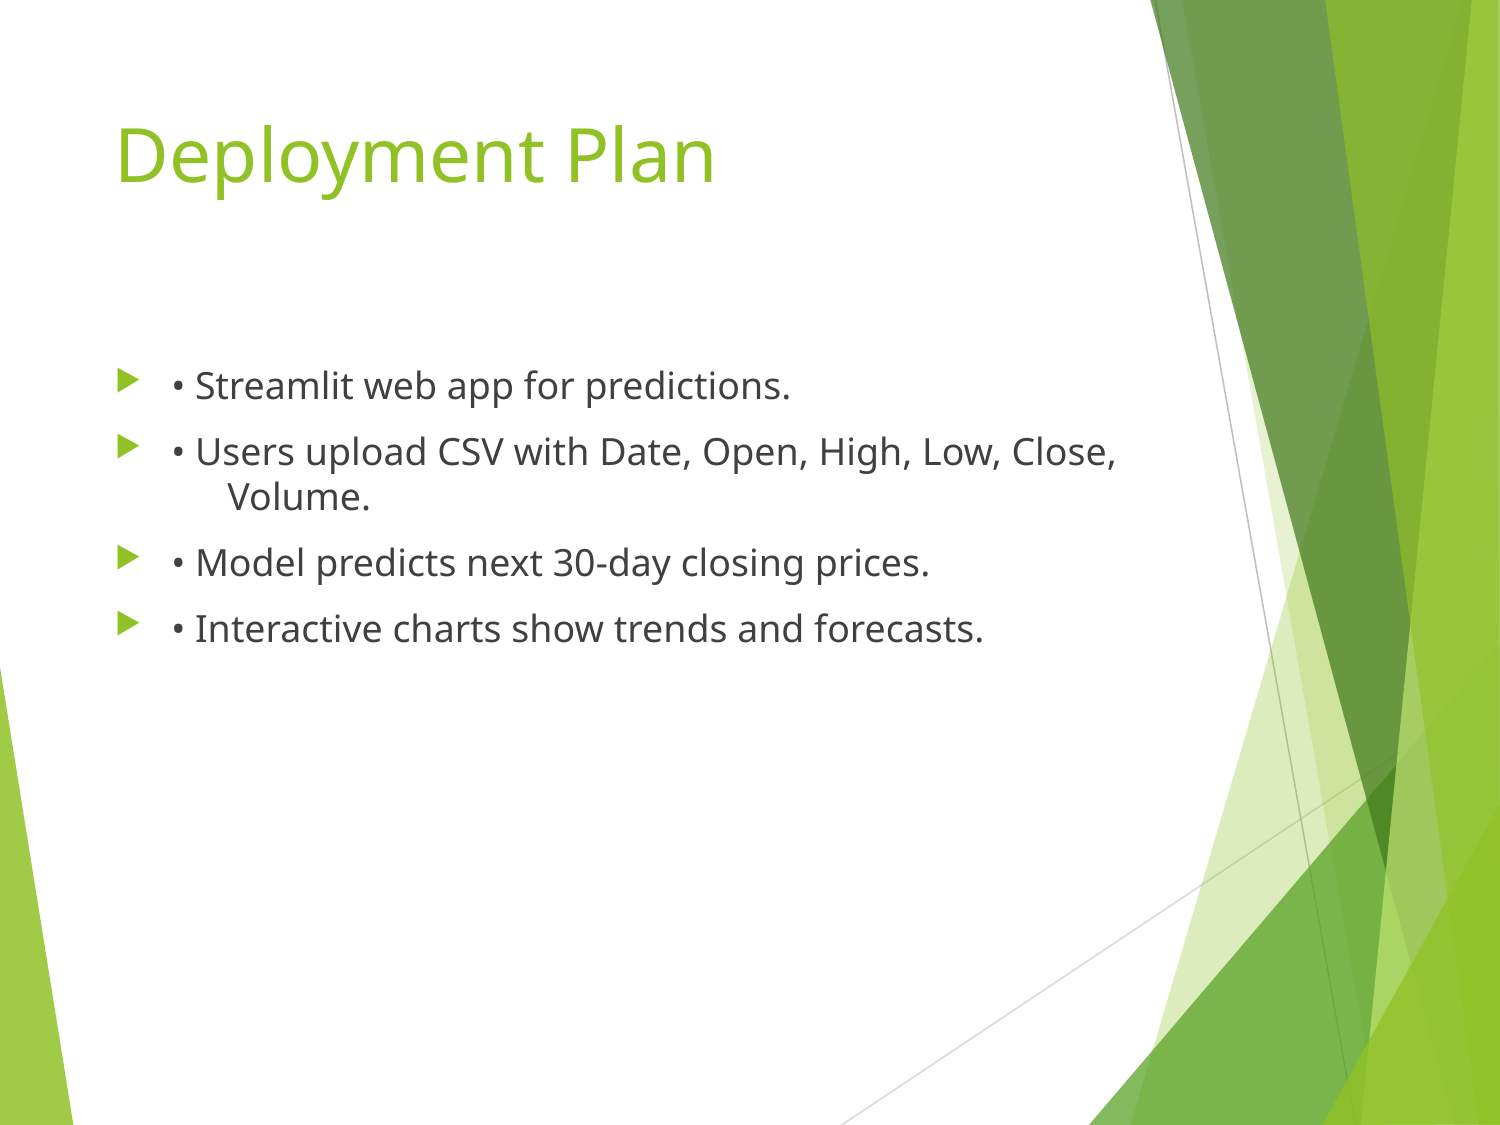

# Deployment Plan
• Streamlit web app for predictions.
• Users upload CSV with Date, Open, High, Low, Close, Volume.
• Model predicts next 30-day closing prices.
• Interactive charts show trends and forecasts.